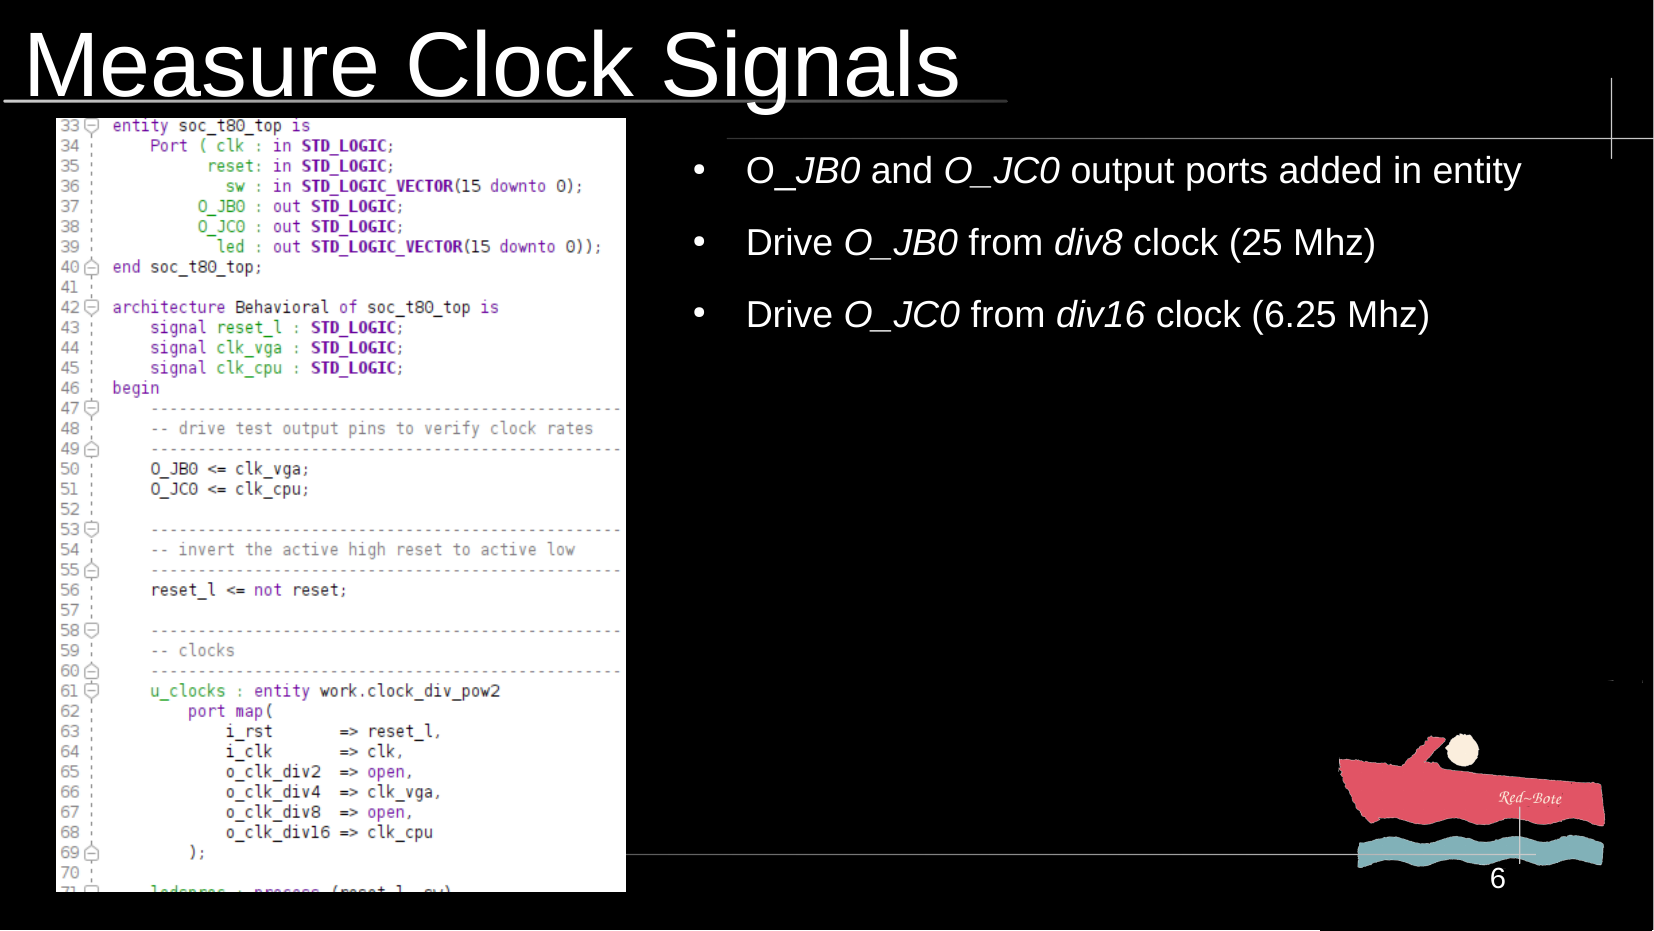

# Measure Clock Signals
O_JB0 and O_JC0 output ports added in entity
Drive O_JB0 from div8 clock (25 Mhz)
Drive O_JC0 from div16 clock (6.25 Mhz)
6